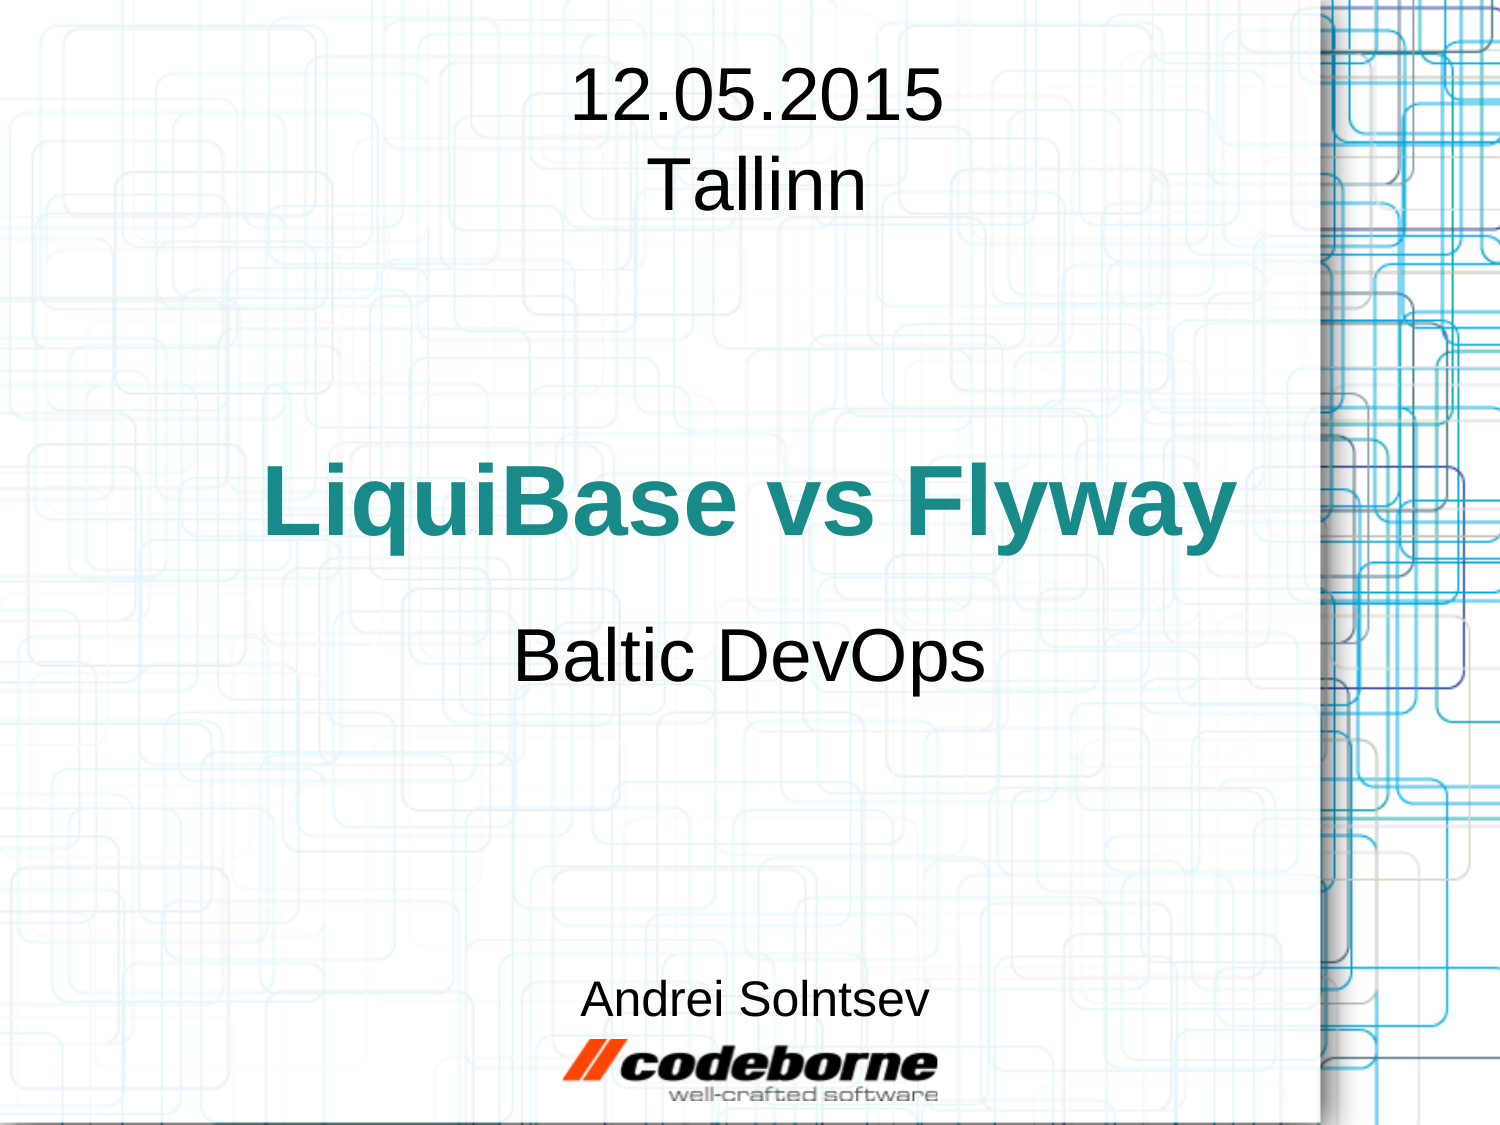

12.05.2015
Tallinn
# LiquiBase vs Flyway
Baltic DevOps
Andrei Solntsev